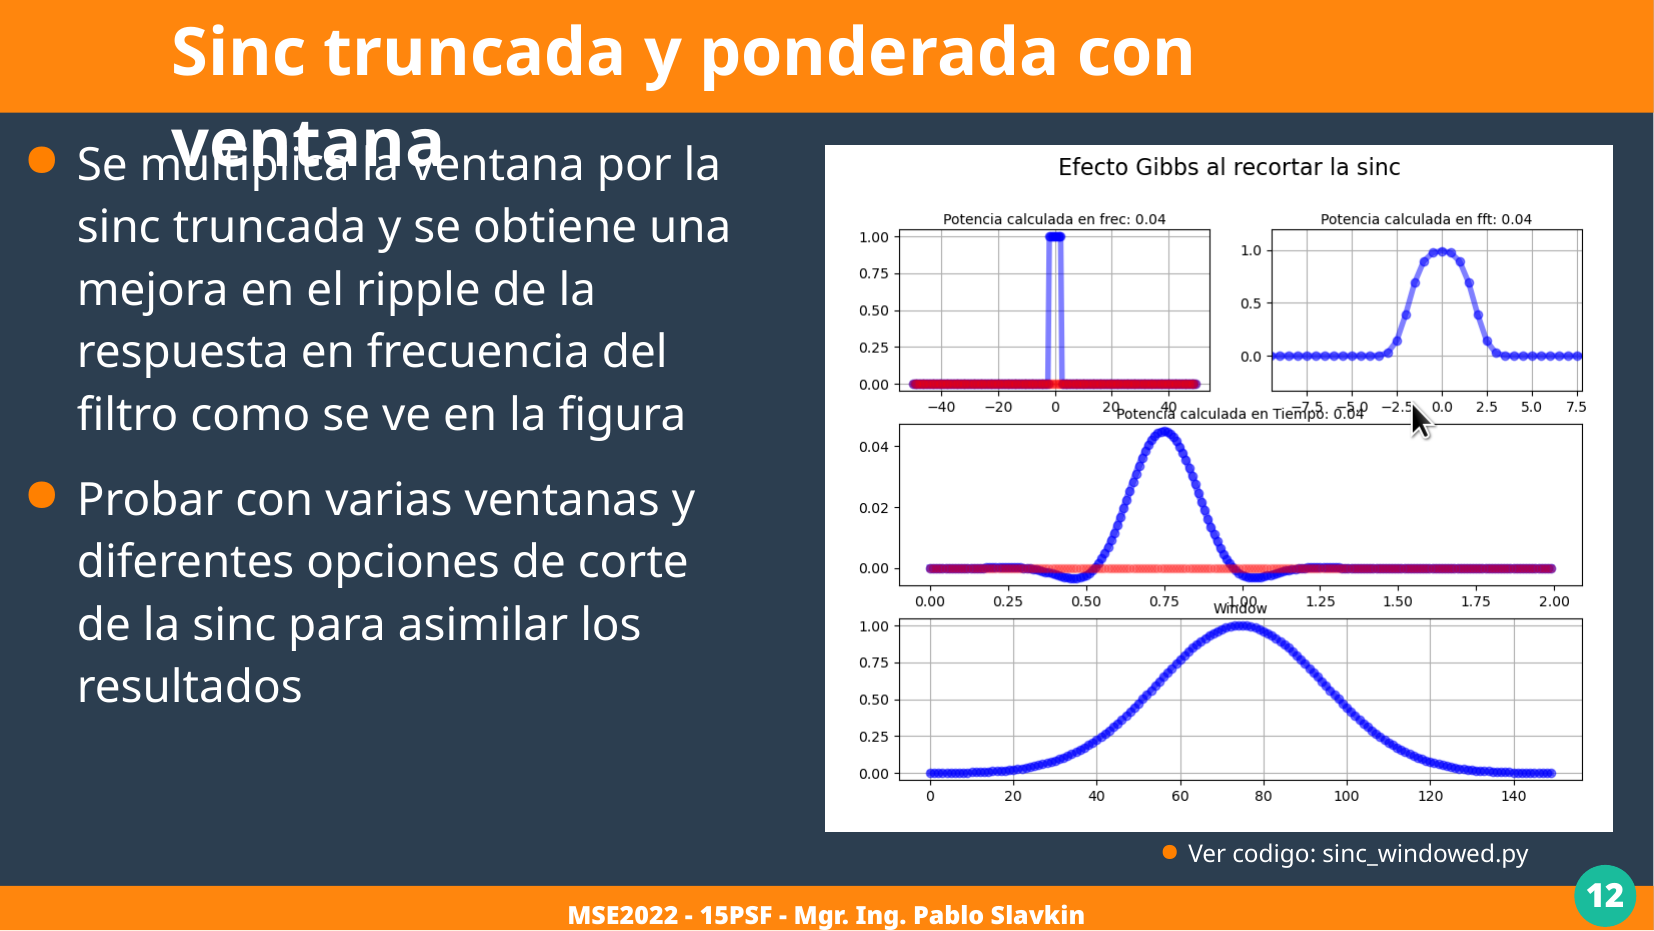

# Sinc truncada y ponderada con ventana
Se multiplica la ventana por la sinc truncada y se obtiene una mejora en el ripple de la respuesta en frecuencia del filtro como se ve en la figura
Probar con varias ventanas y diferentes opciones de corte de la sinc para asimilar los resultados
Ver codigo: sinc_windowed.py
MSE2022 - 15PSF - Mgr. Ing. Pablo Slavkin